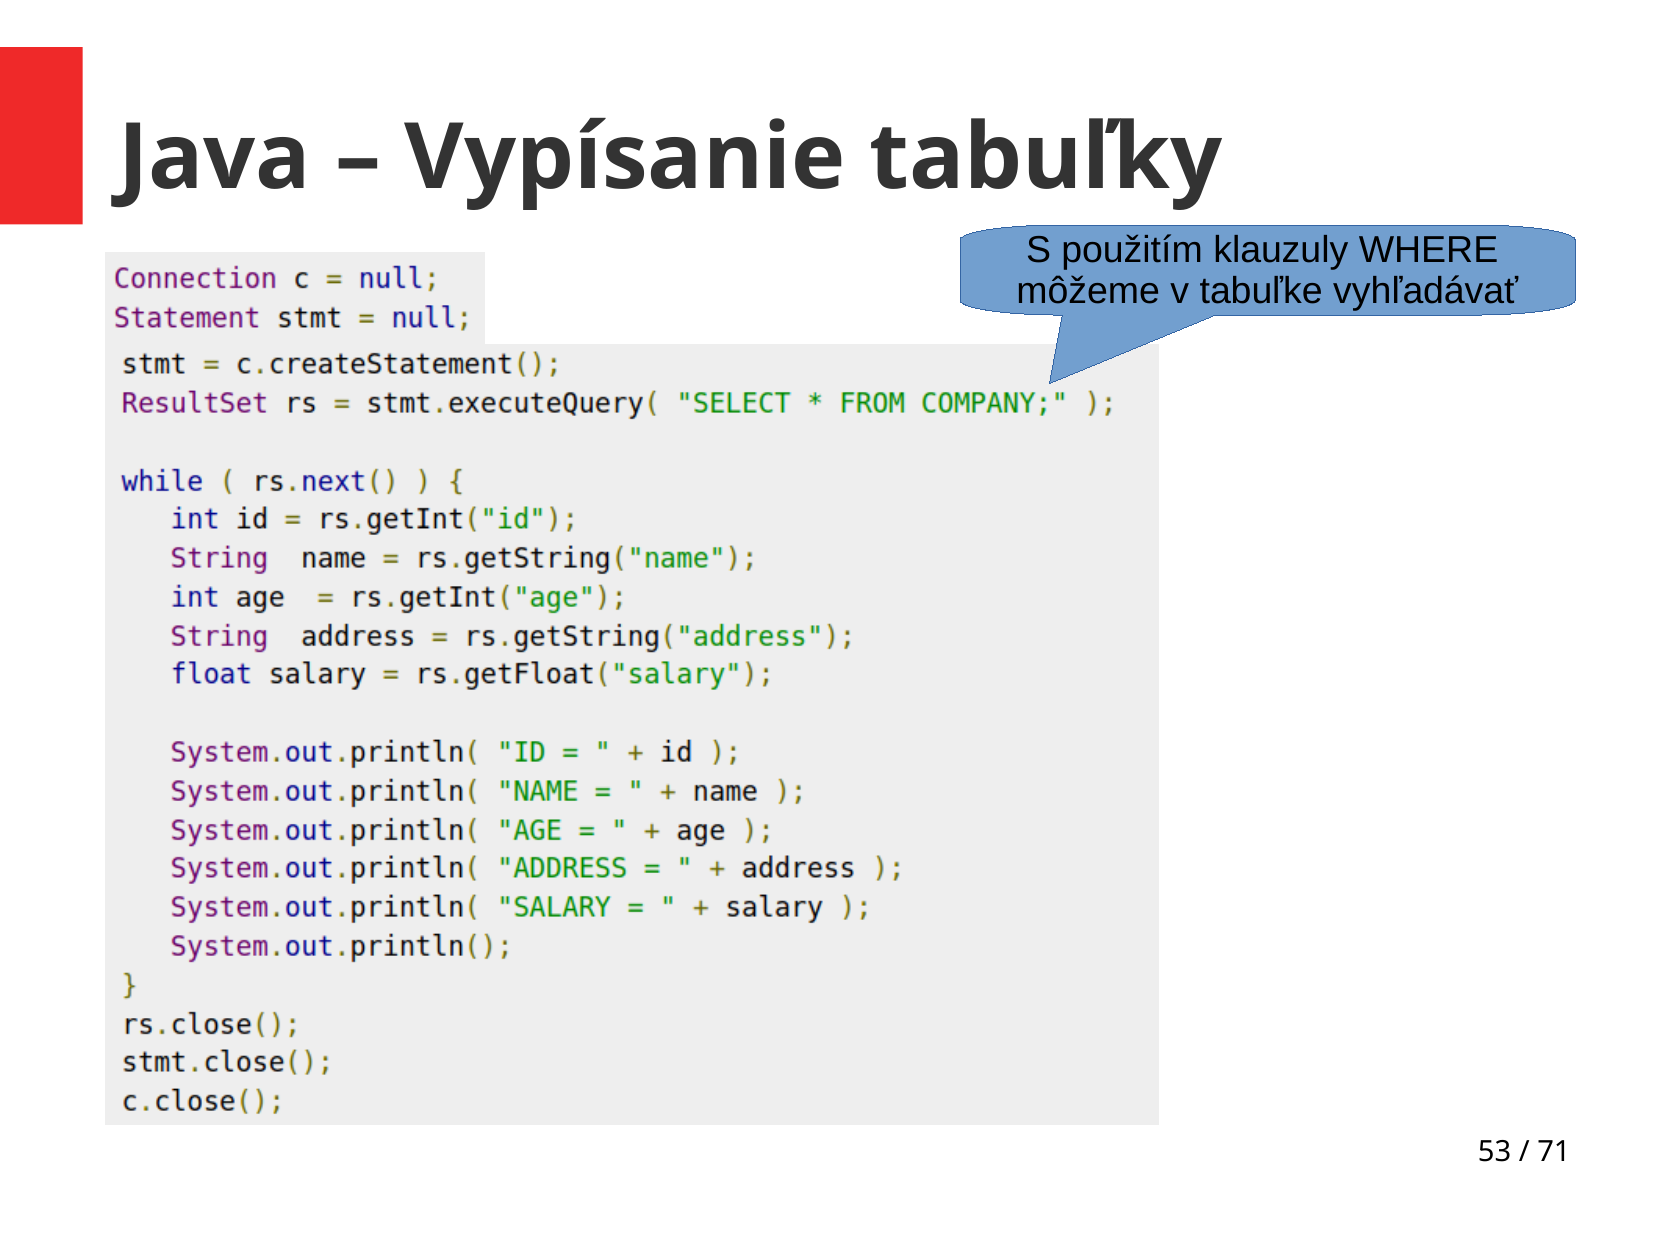

# Java – Vypísanie tabuľky
S použitím klauzuly WHERE
môžeme v tabuľke vyhľadávať
J
53